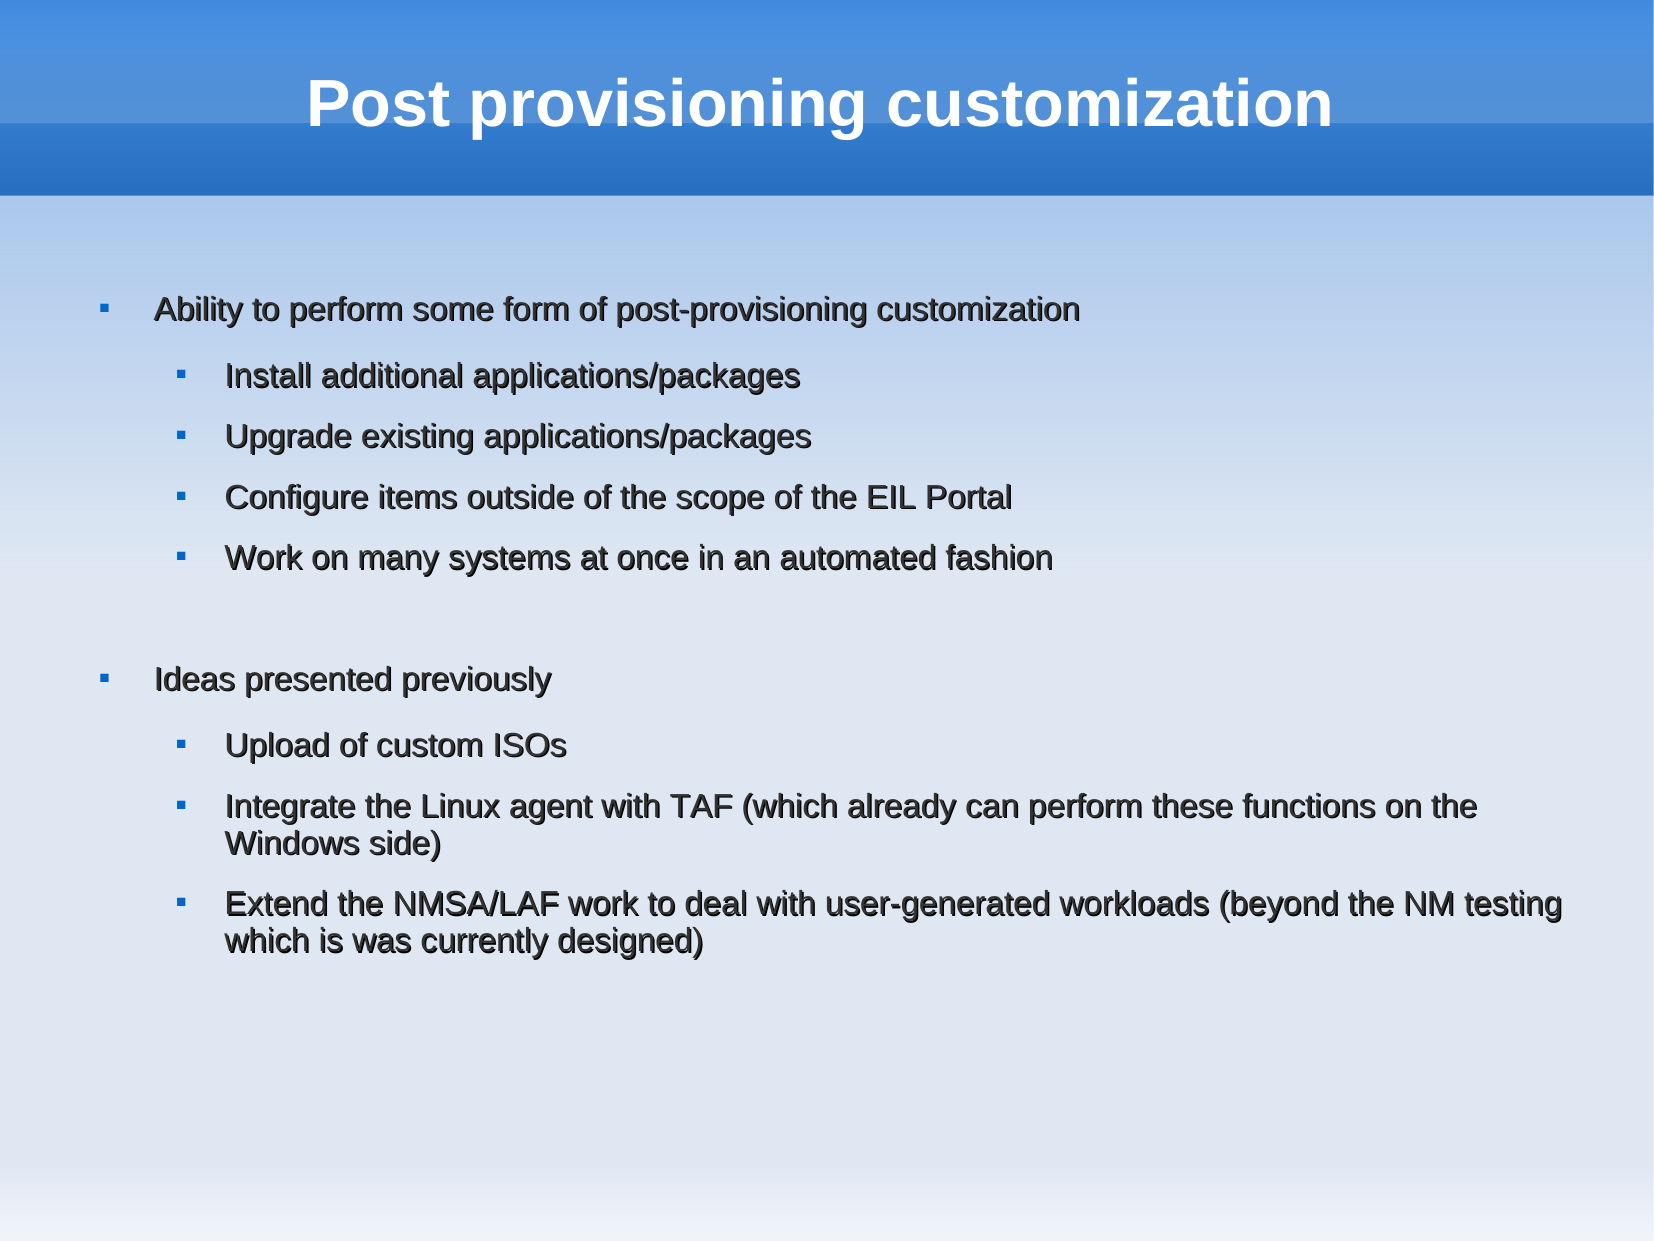

# Post provisioning customization
Ability to perform some form of post-provisioning customization
Install additional applications/packages
Upgrade existing applications/packages
Configure items outside of the scope of the EIL Portal
Work on many systems at once in an automated fashion
Ideas presented previously
Upload of custom ISOs
Integrate the Linux agent with TAF (which already can perform these functions on the Windows side)
Extend the NMSA/LAF work to deal with user-generated workloads (beyond the NM testing which is was currently designed)